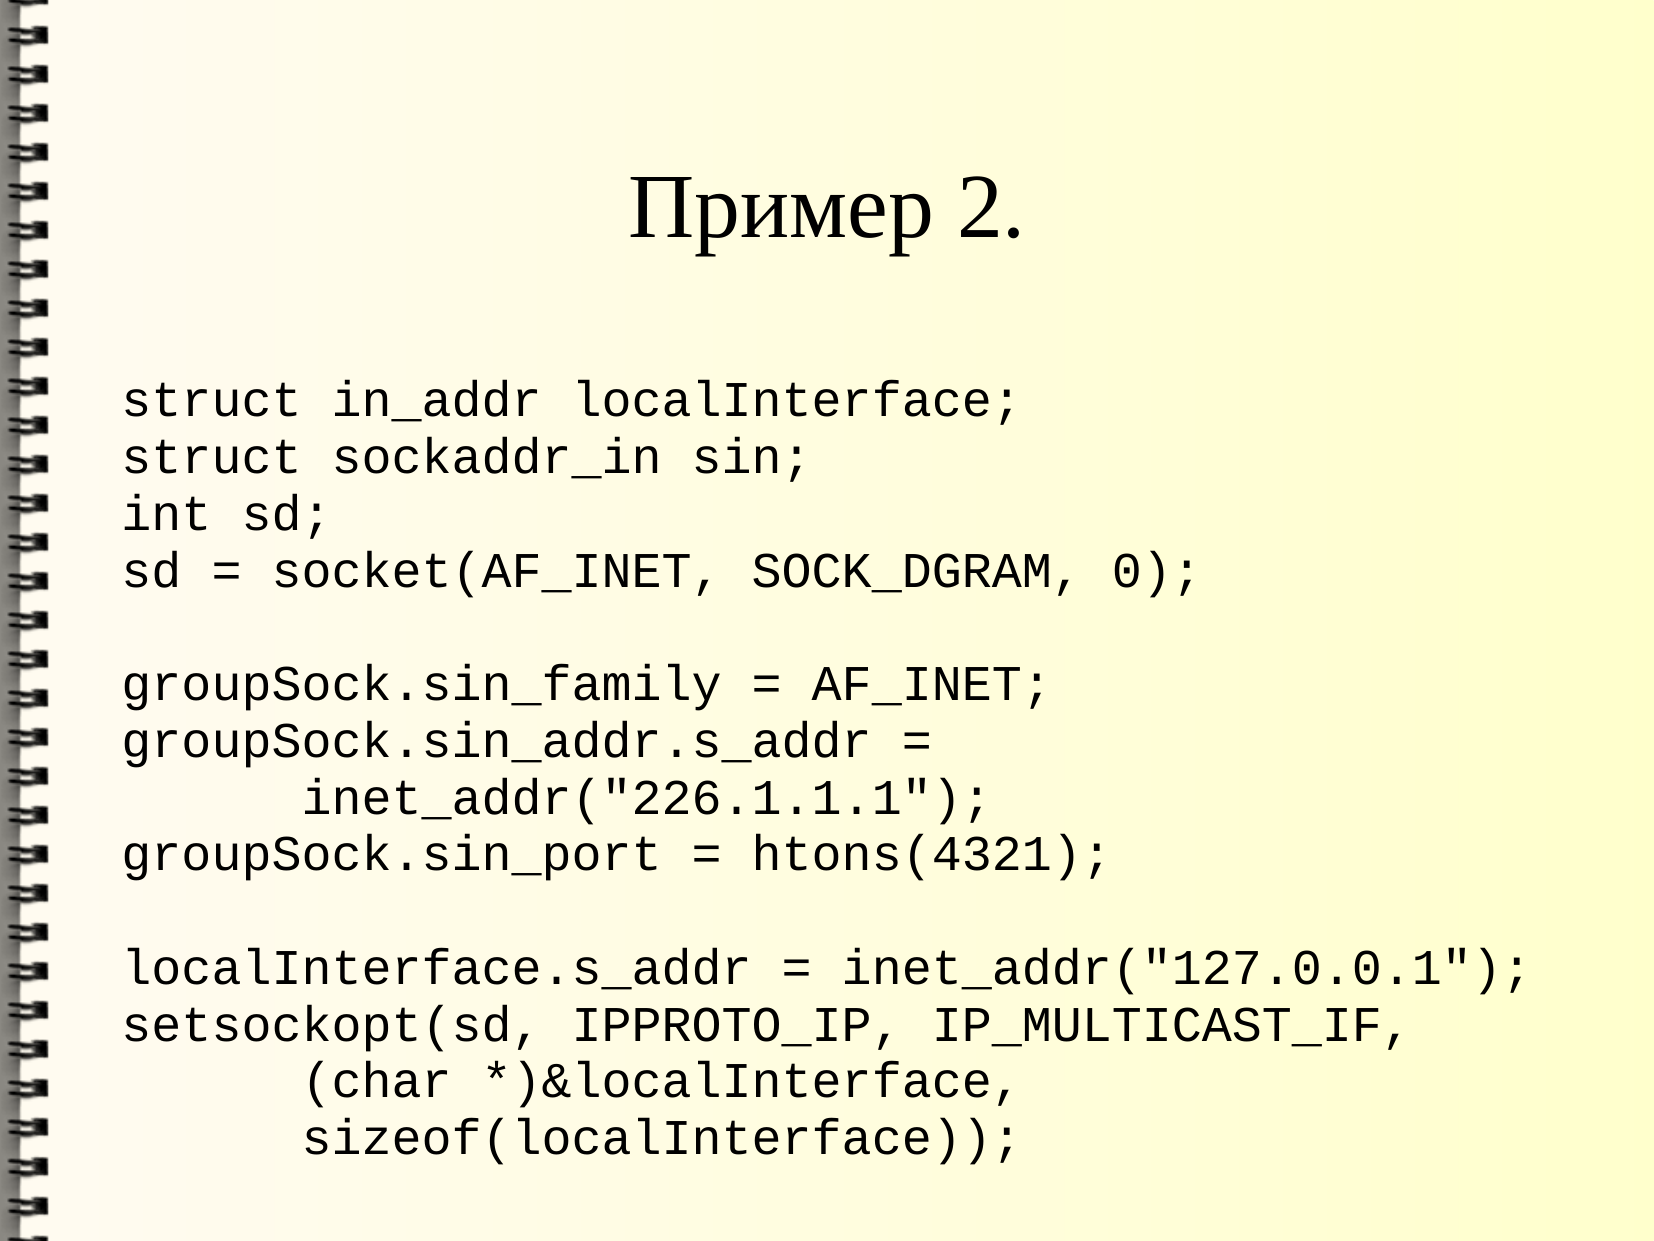

Пример 2.
# struct in_addr localInterface;
struct sockaddr_in sin;
int sd;
sd = socket(AF_INET, SOCK_DGRAM, 0);
groupSock.sin_family = AF_INET;
groupSock.sin_addr.s_addr =
 inet_addr("226.1.1.1");
groupSock.sin_port = htons(4321);
localInterface.s_addr = inet_addr("127.0.0.1");
setsockopt(sd, IPPROTO_IP, IP_MULTICAST_IF,
 (char *)&localInterface,
 sizeof(localInterface));